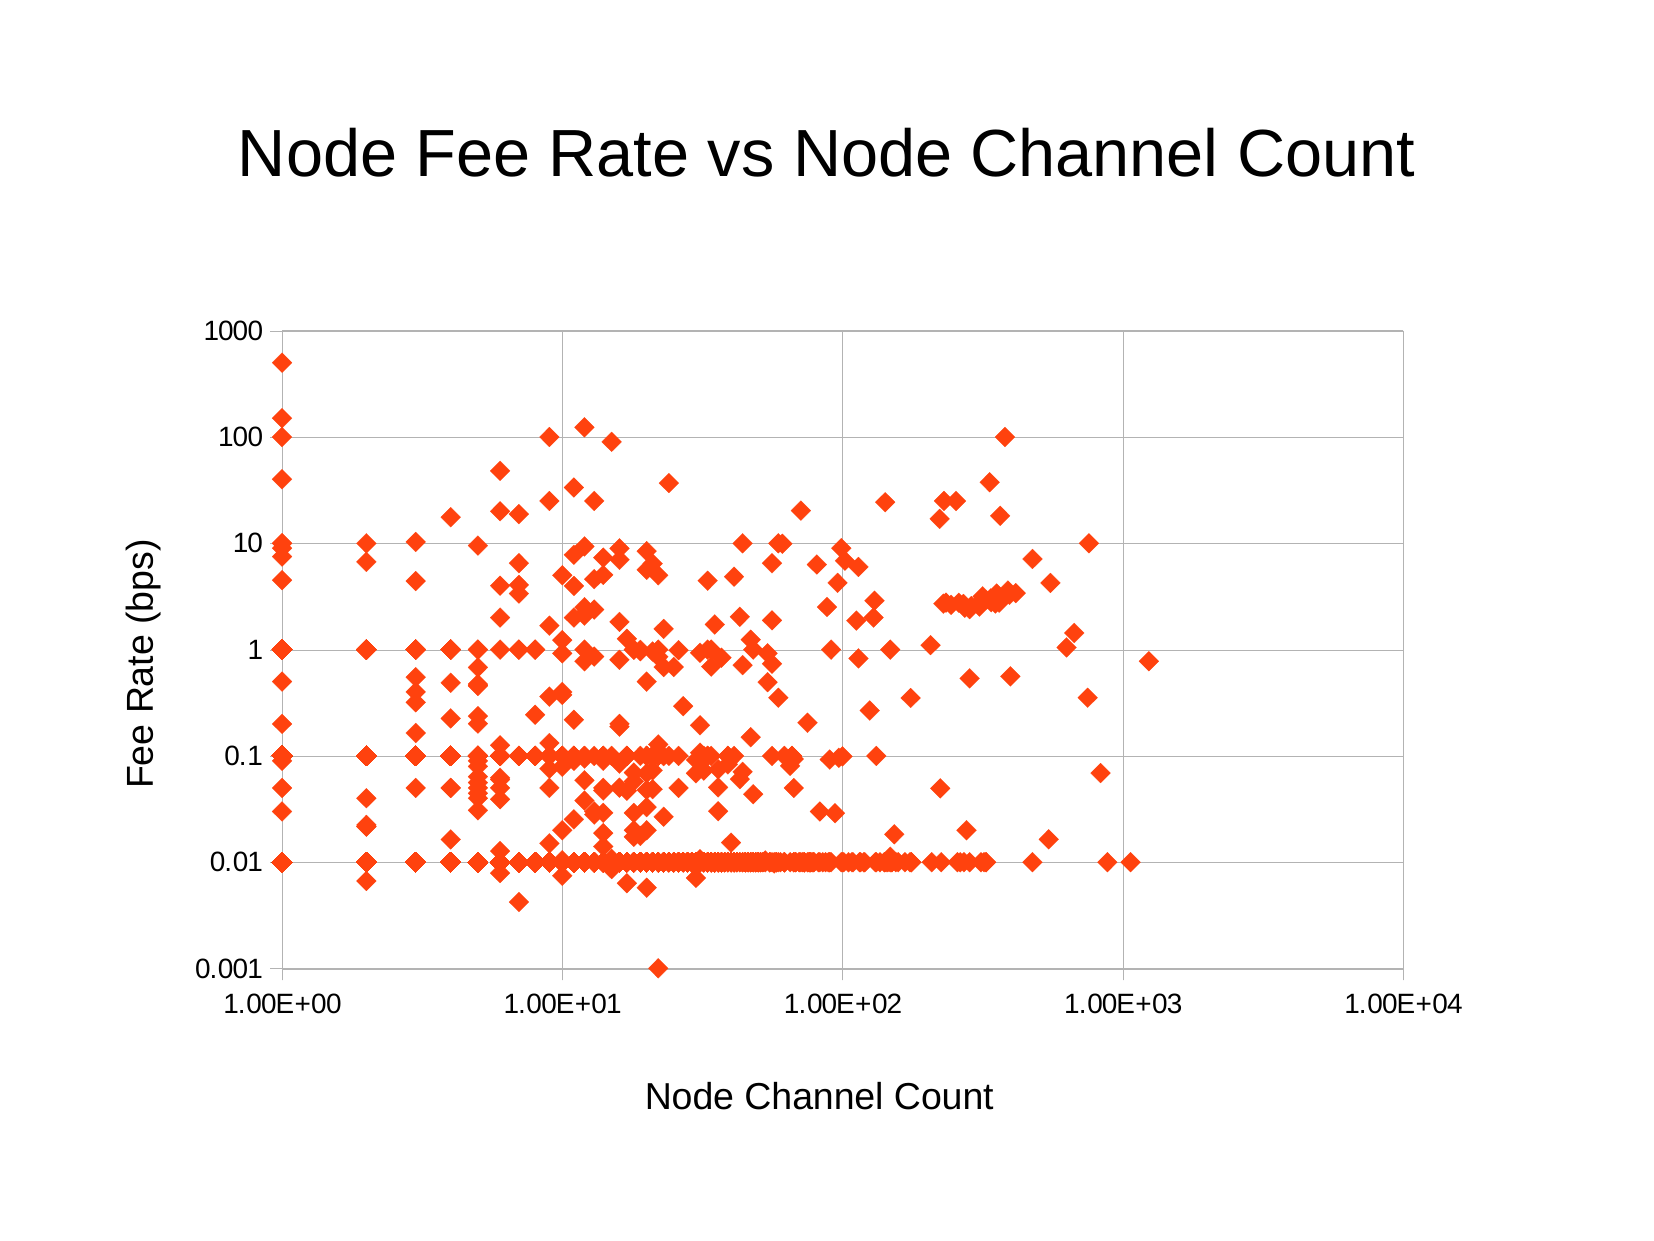

# Node Fee Rate vs Node Channel Count
Fee Rate (bps)
Node Channel Count